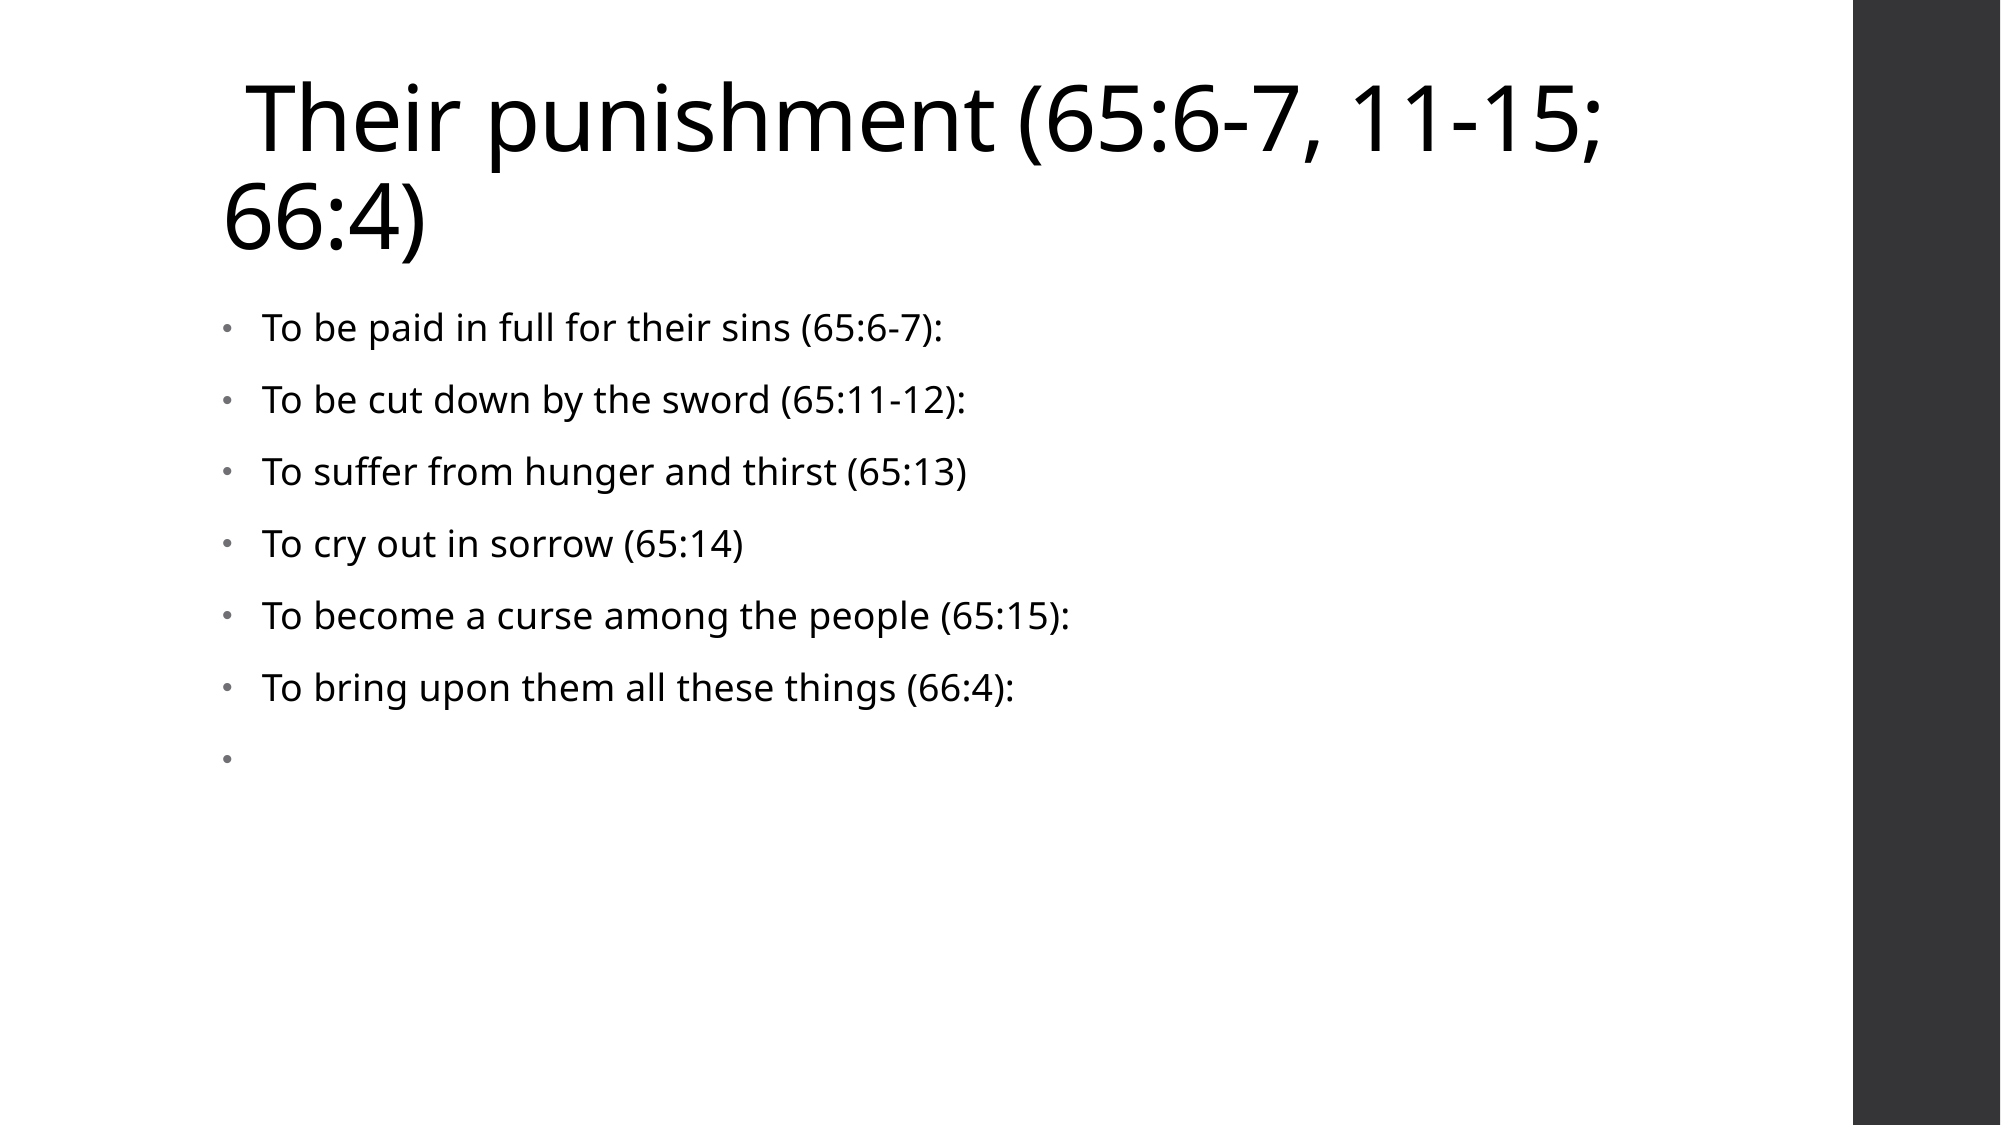

# Their punishment (65:6-7, 11-15; 66:4)
 To be paid in full for their sins (65:6-7):
 To be cut down by the sword (65:11-12):
 To suffer from hunger and thirst (65:13)
 To cry out in sorrow (65:14)
 To become a curse among the people (65:15):
 To bring upon them all these things (66:4):